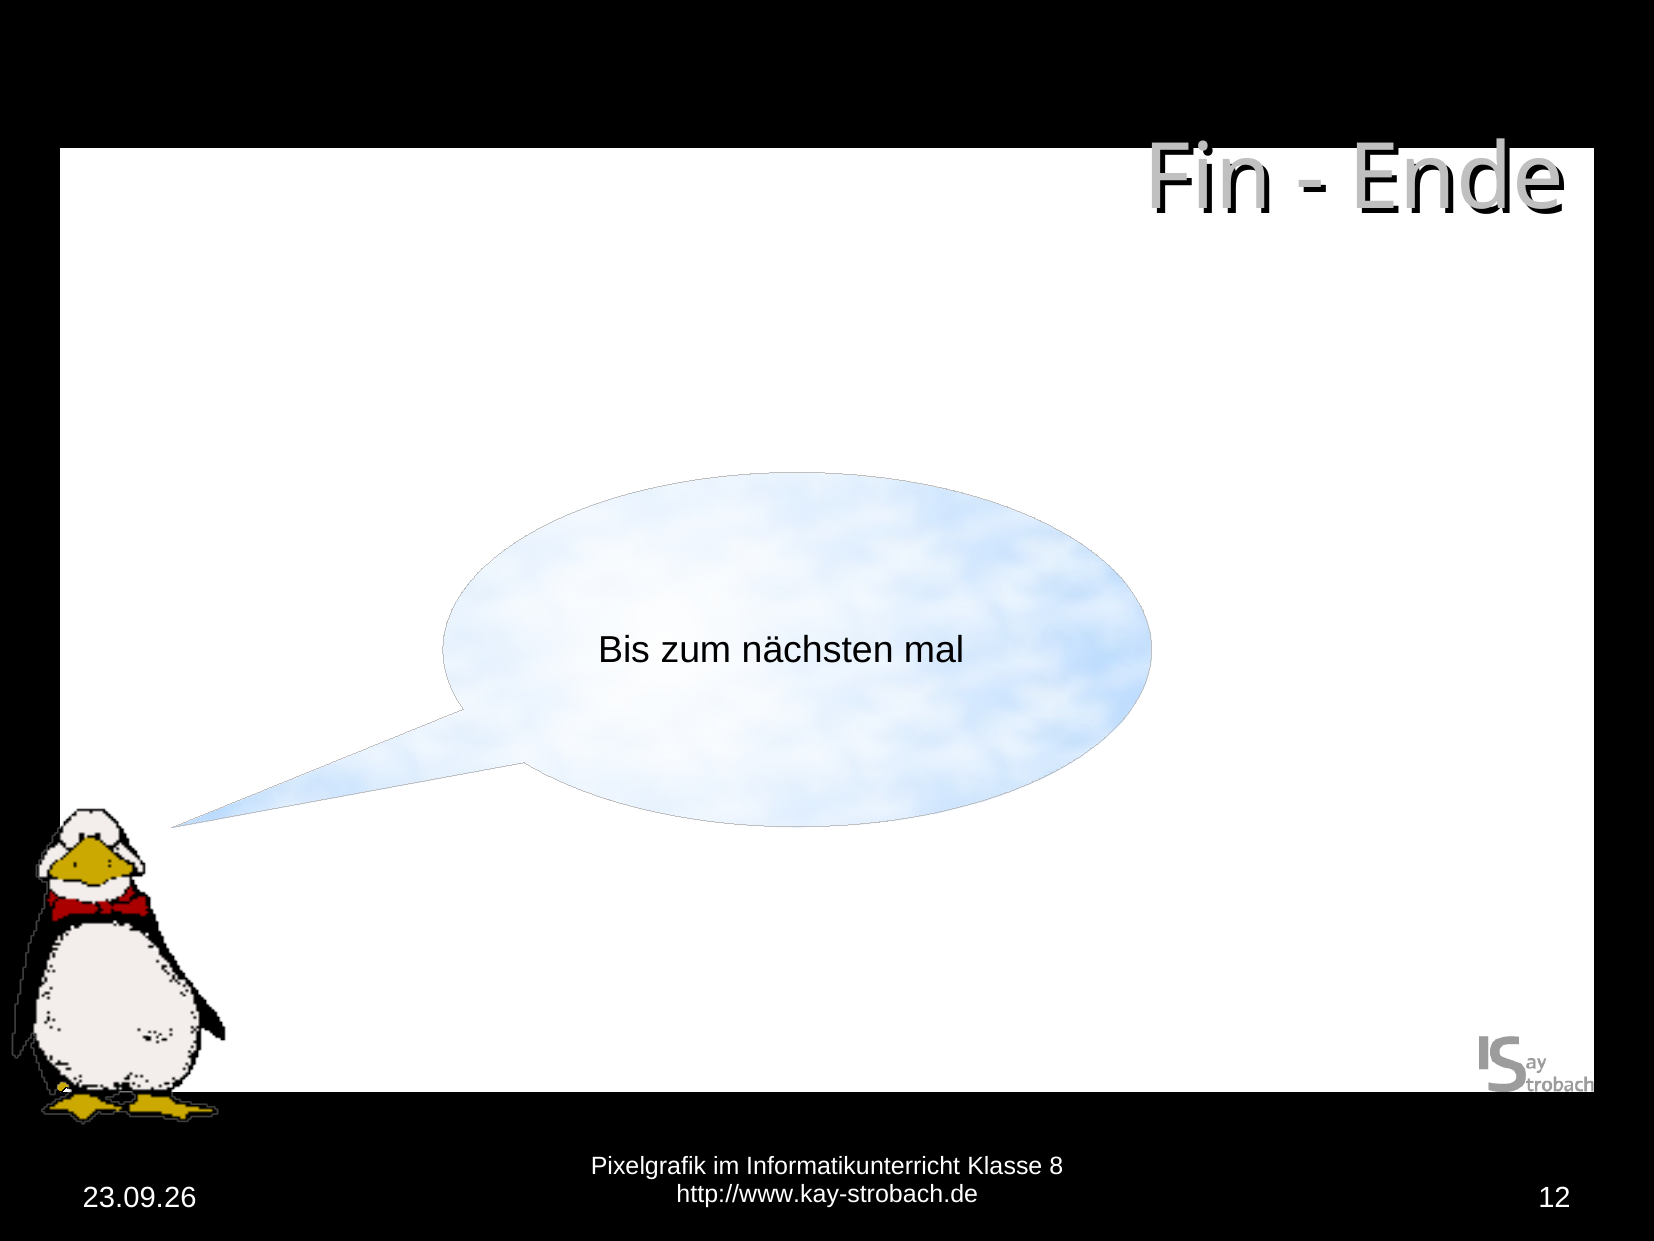

# Fin - Ende
Bis zum nächsten mal
Pixelgrafik im Informatikunterricht Klasse 8
12